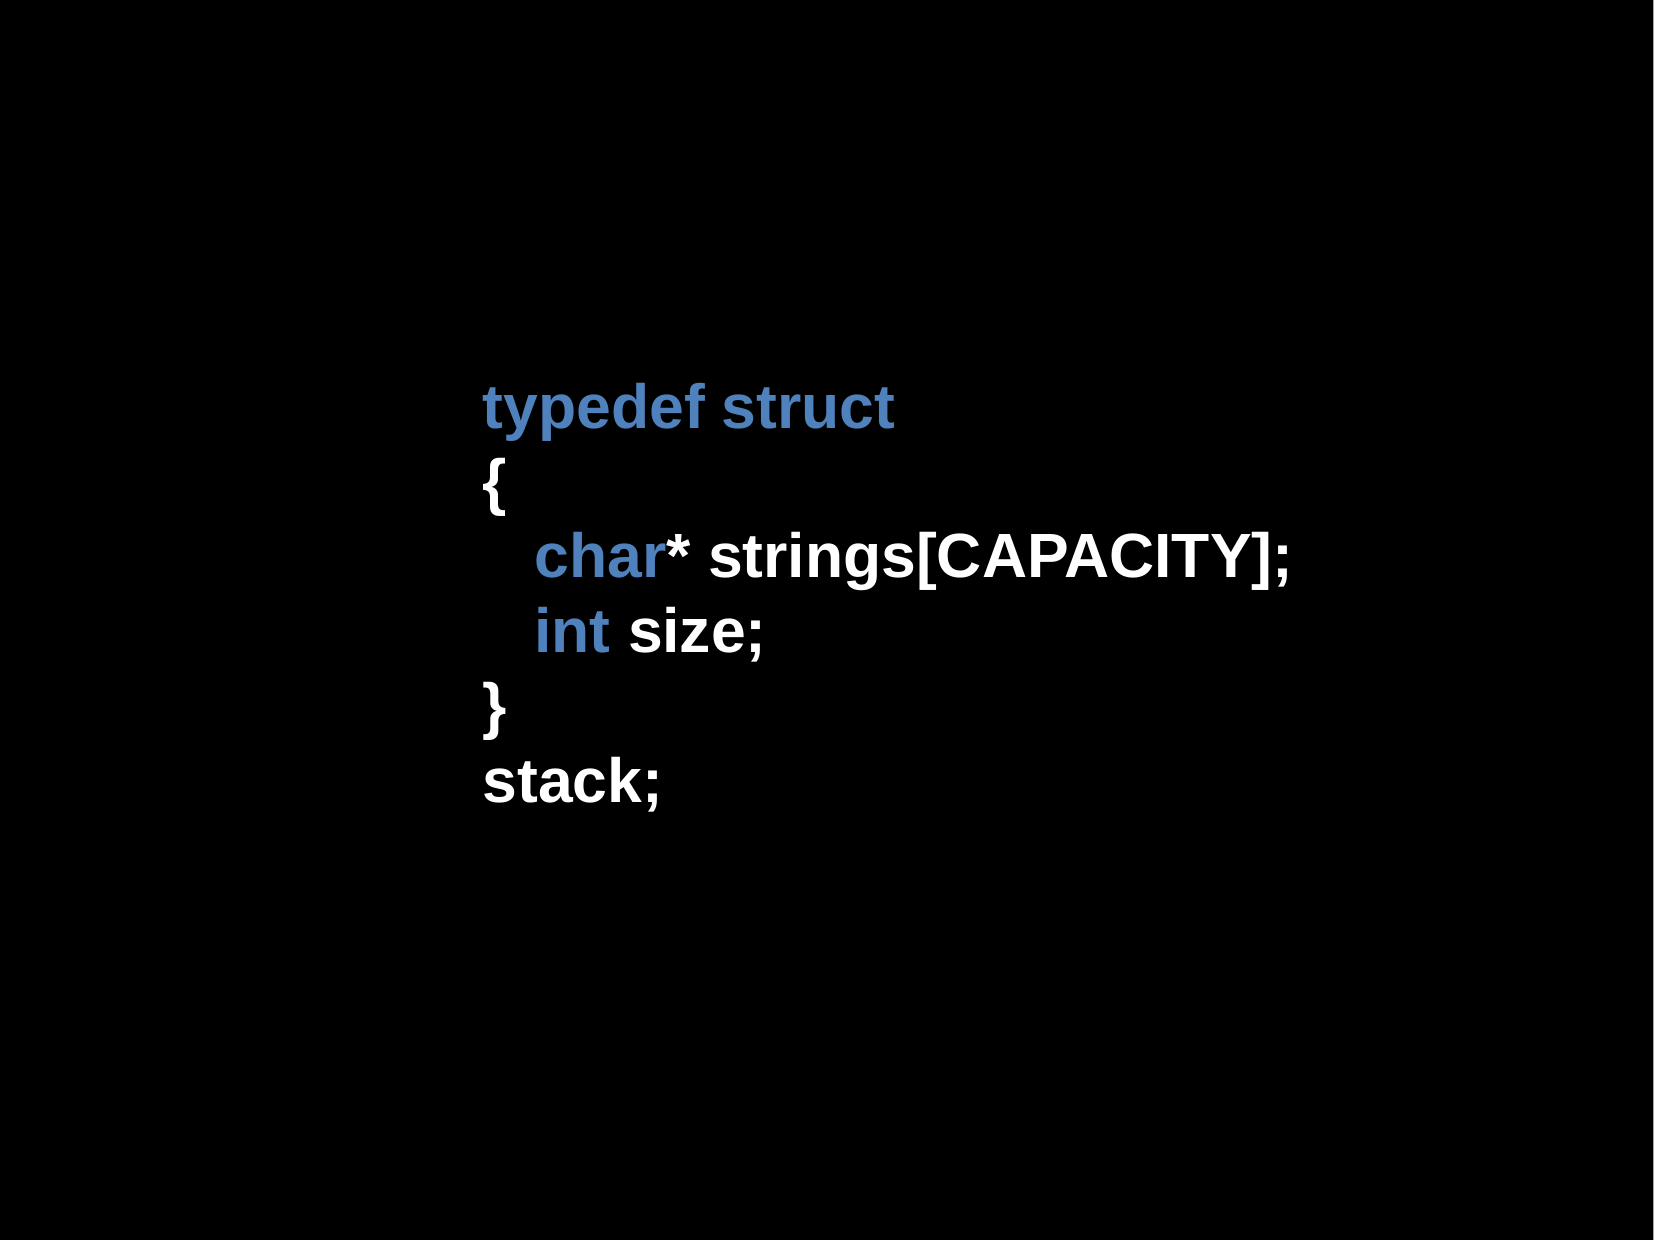

typedef struct
{
 char* strings[CAPACITY];
 int size;
}
stack;
{